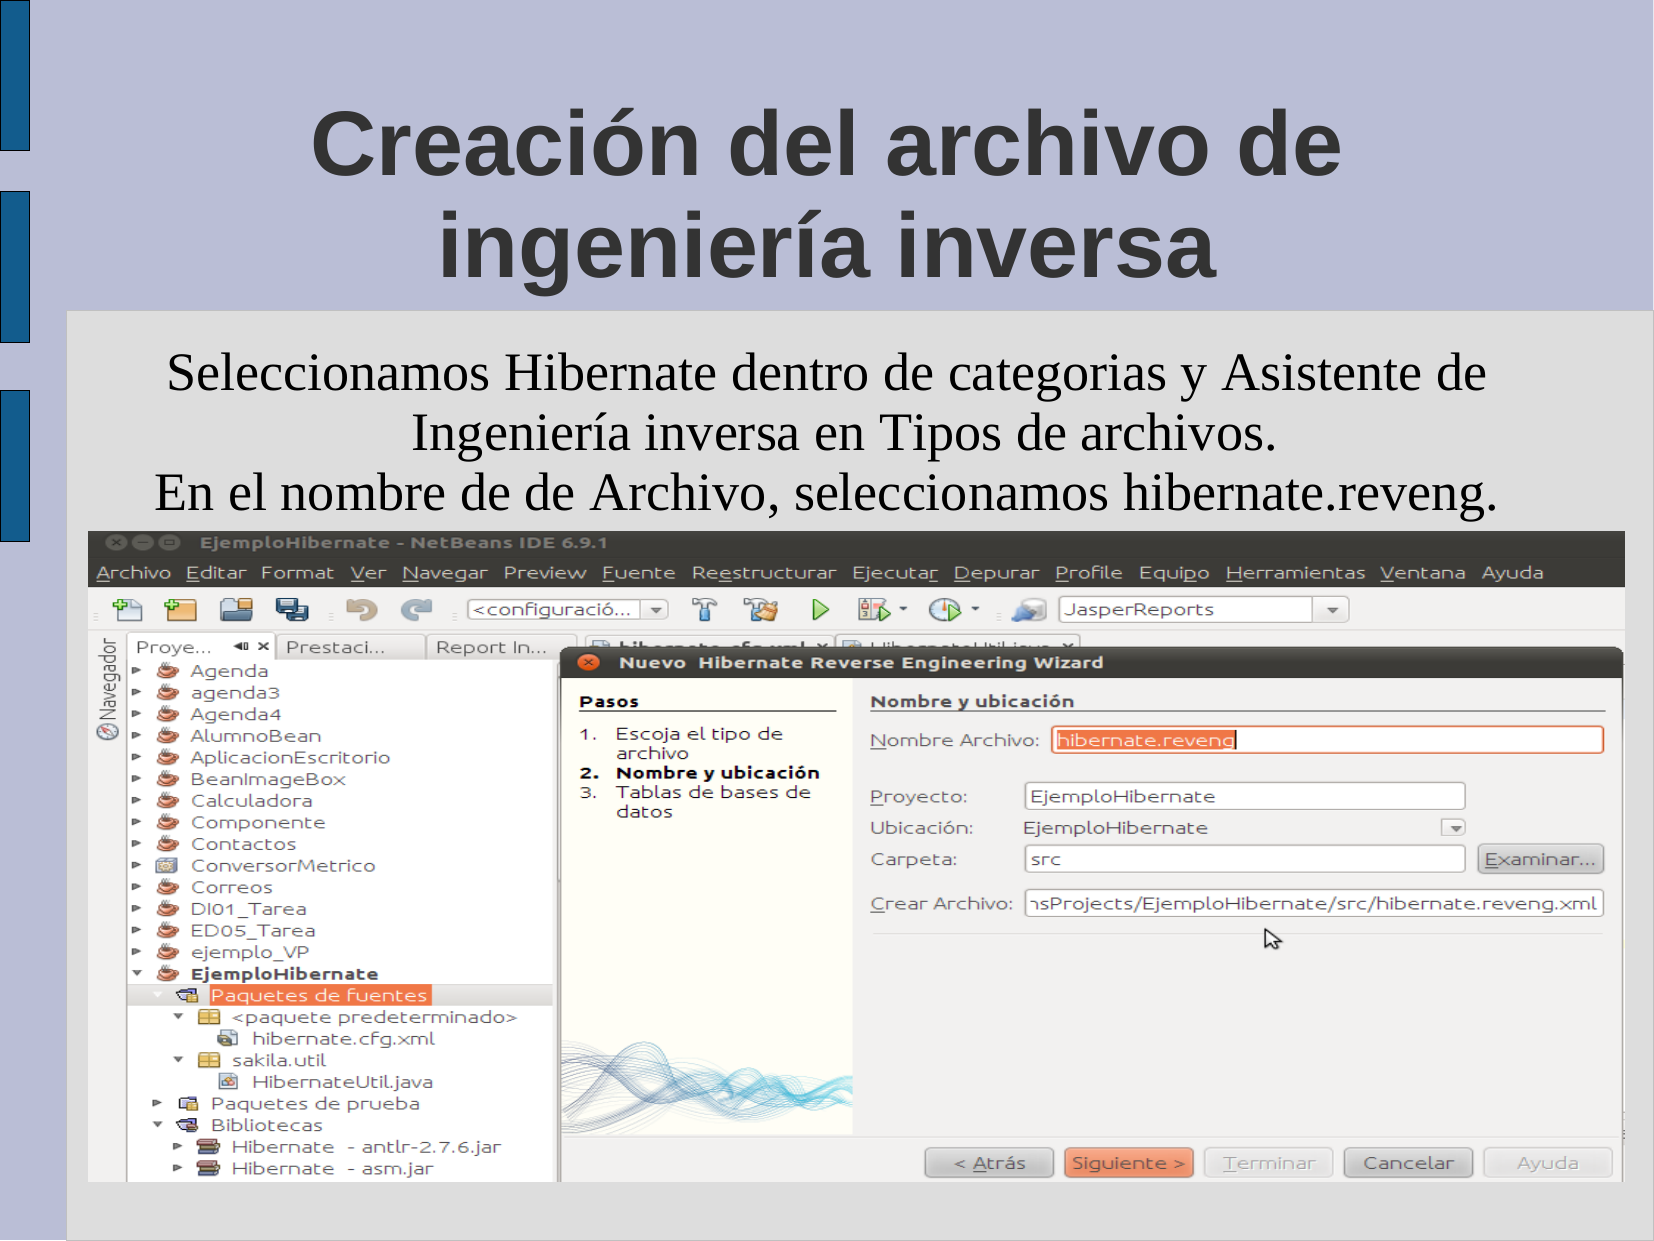

# Creación del archivo de ingeniería inversa
Seleccionamos Hibernate dentro de categorias y Asistente de Ingeniería inversa en Tipos de archivos.
En el nombre de de Archivo, seleccionamos hibernate.reveng.